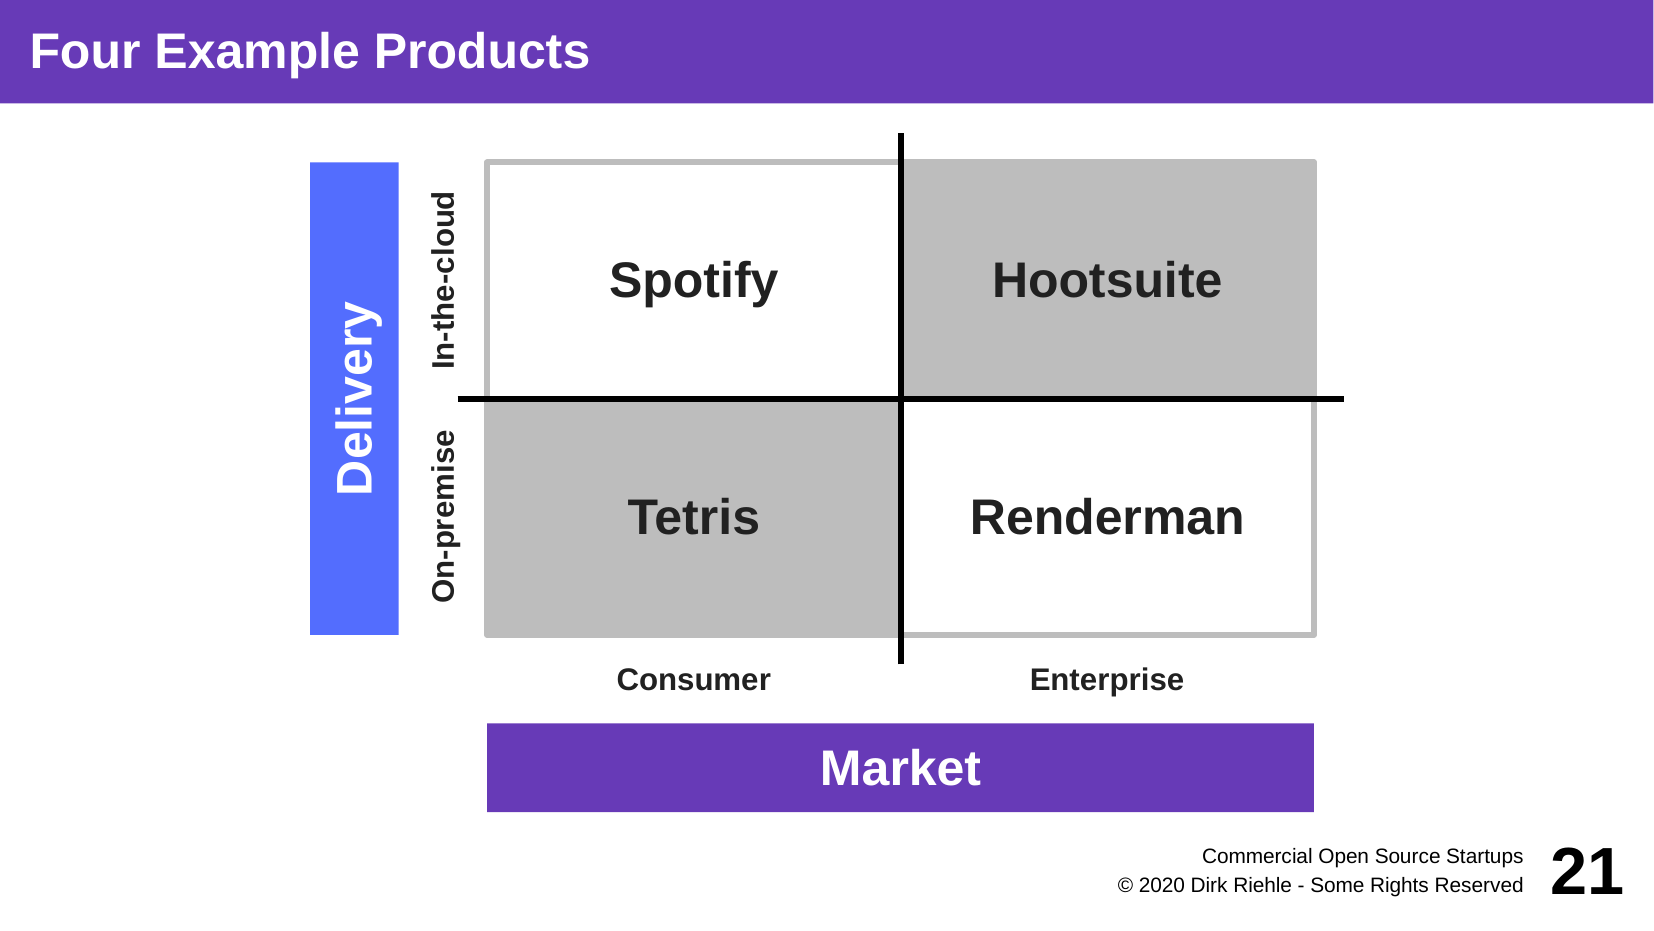

# Four Example Products
Spotify
Hootsuite
In-the-cloud
Delivery
Tetris
Renderman
On-premise
Consumer
Enterprise
Market
Commercial Open Source Startups
21
© 2020 Dirk Riehle - Some Rights Reserved